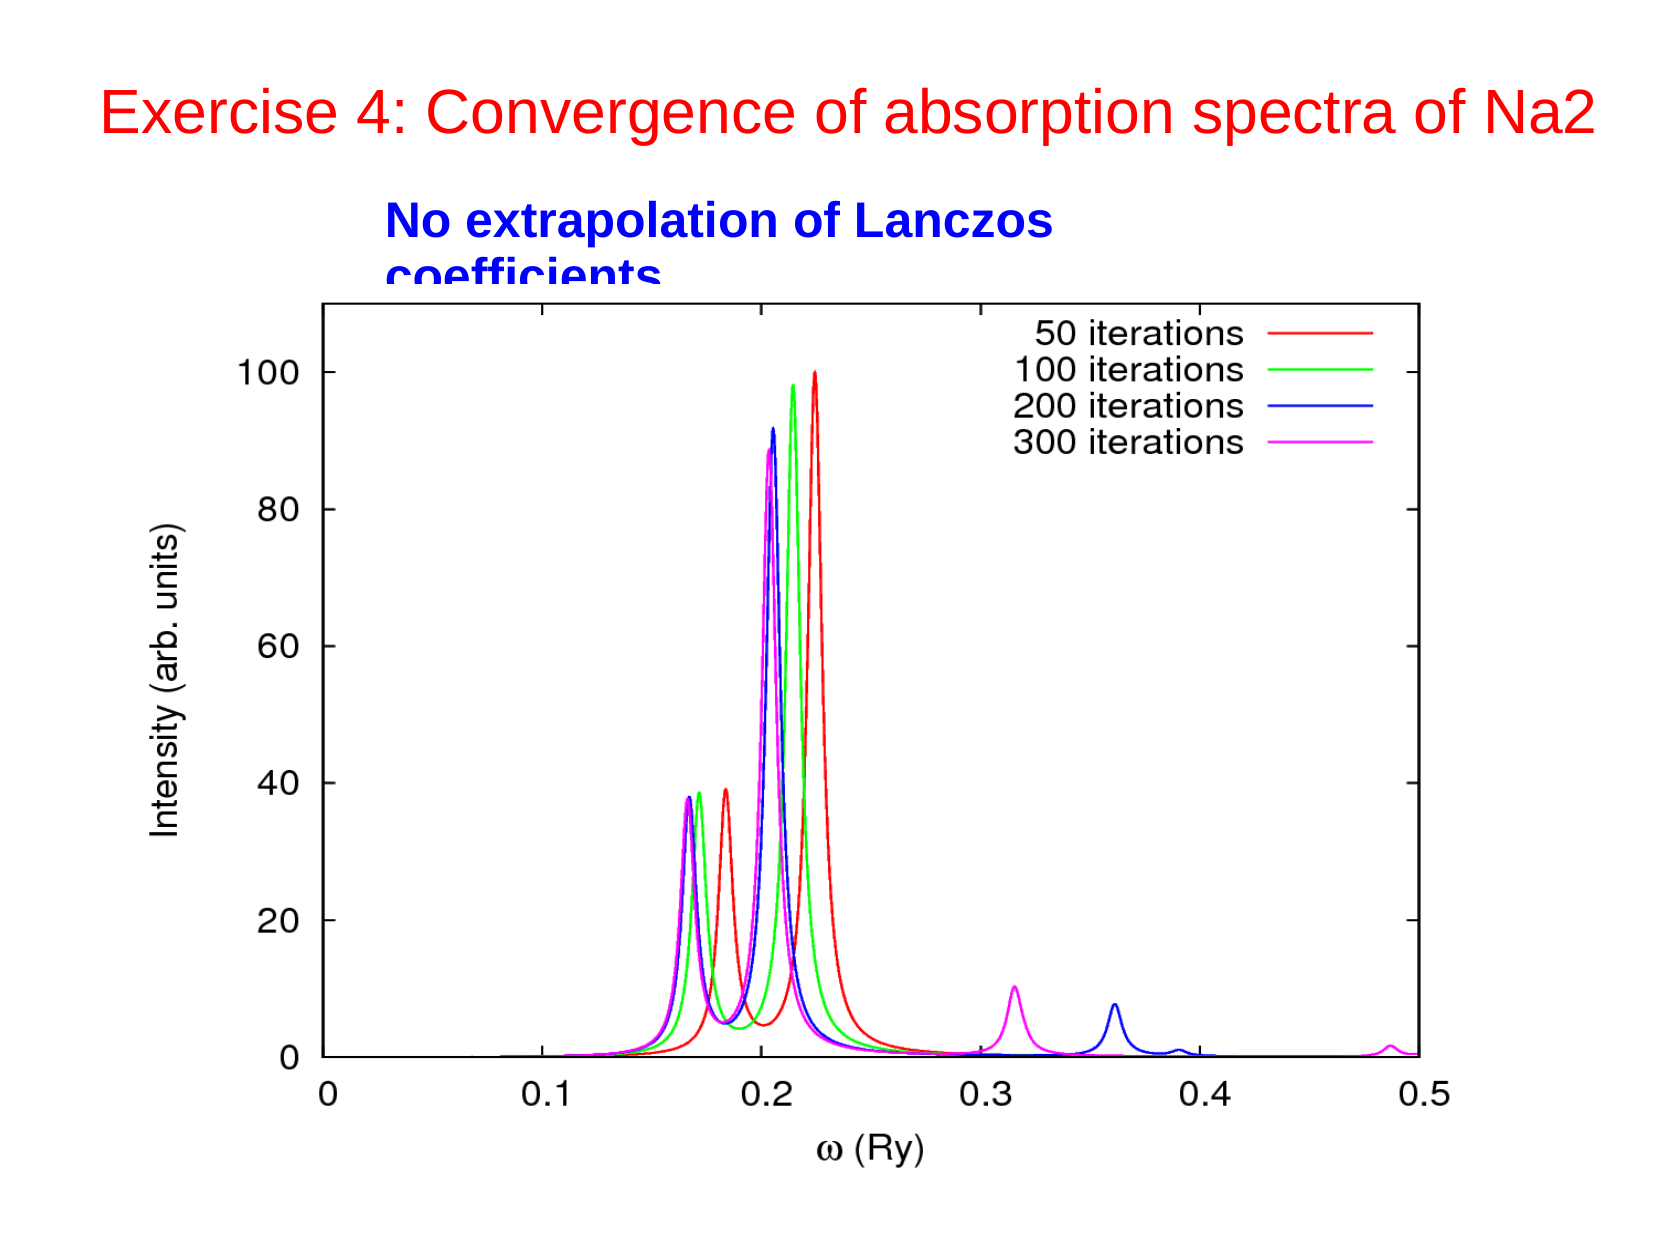

Exercise 4: Convergence of absorption spectra of Na2
# No extrapolation of Lanczos coefficients